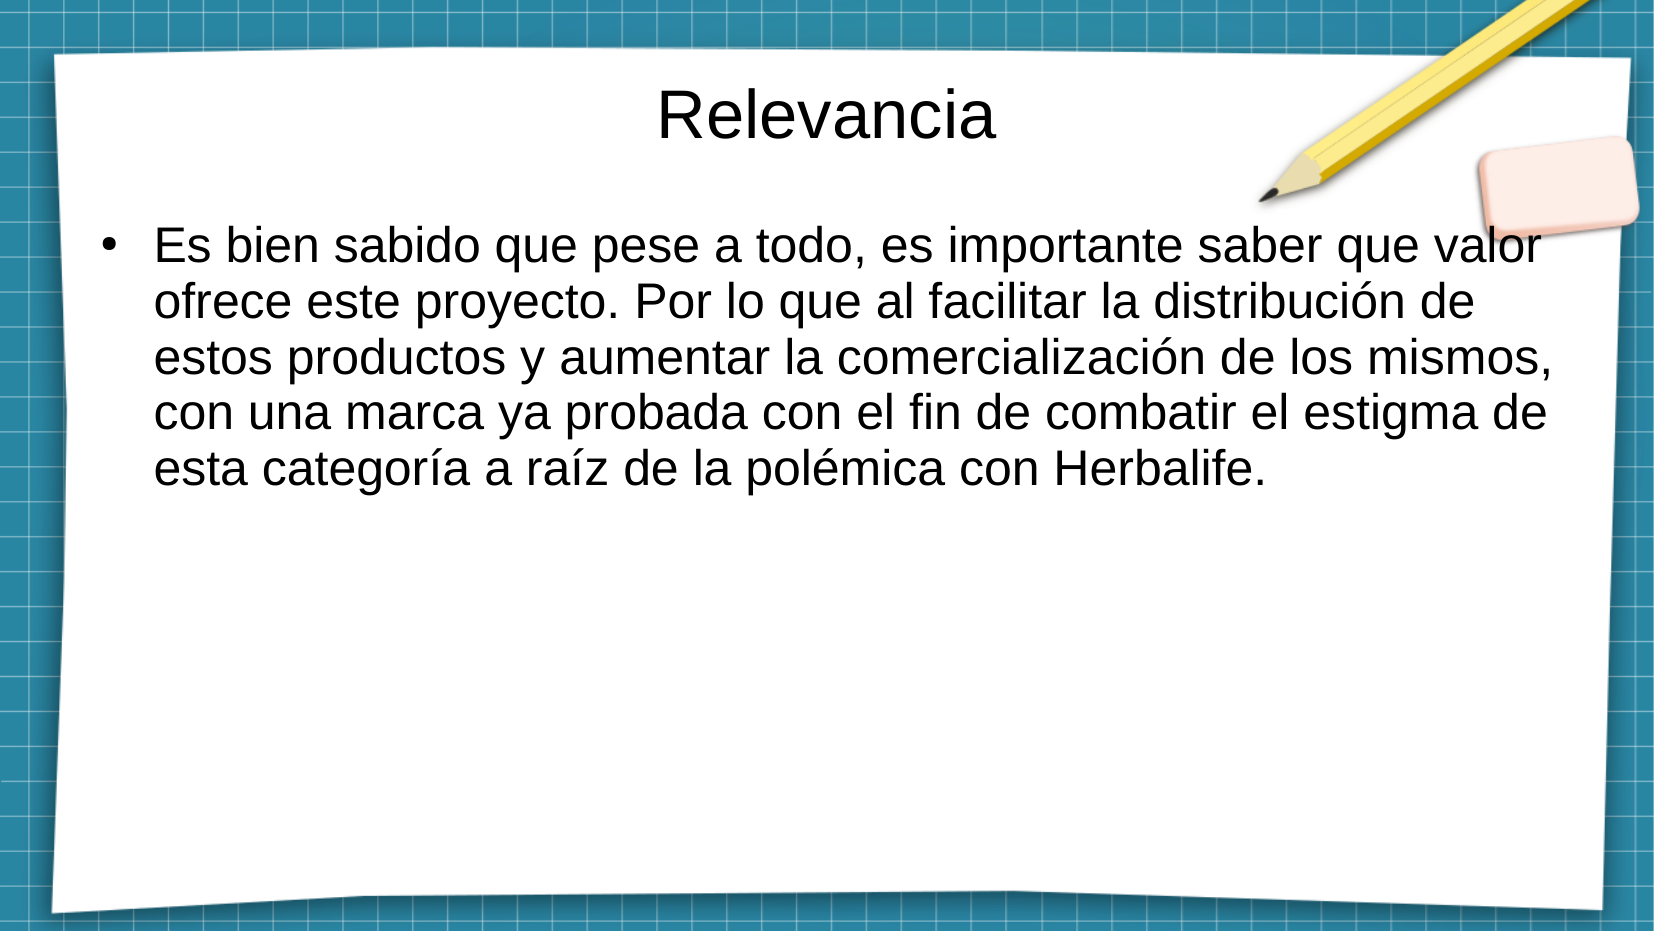

# Relevancia
Es bien sabido que pese a todo, es importante saber que valor ofrece este proyecto. Por lo que al facilitar la distribución de estos productos y aumentar la comercialización de los mismos, con una marca ya probada con el fin de combatir el estigma de esta categoría a raíz de la polémica con Herbalife.